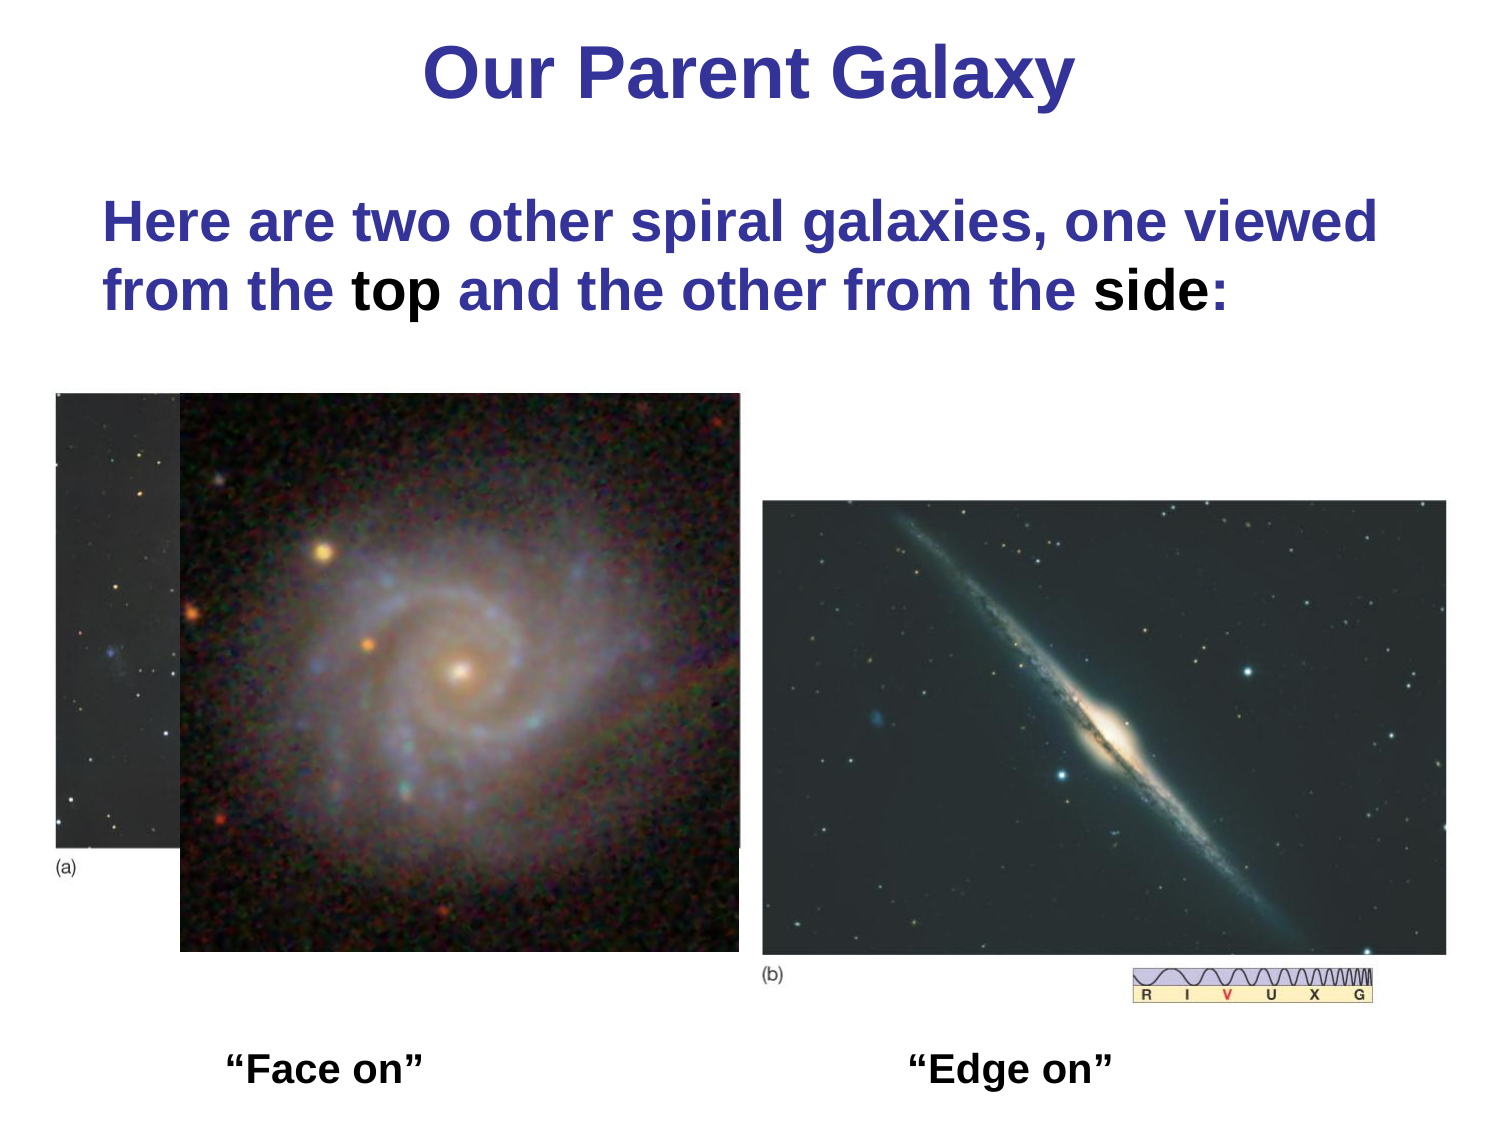

# Our Parent Galaxy
Here are two other spiral galaxies, one viewed from the top and the other from the side:
“Face on” “Edge on”